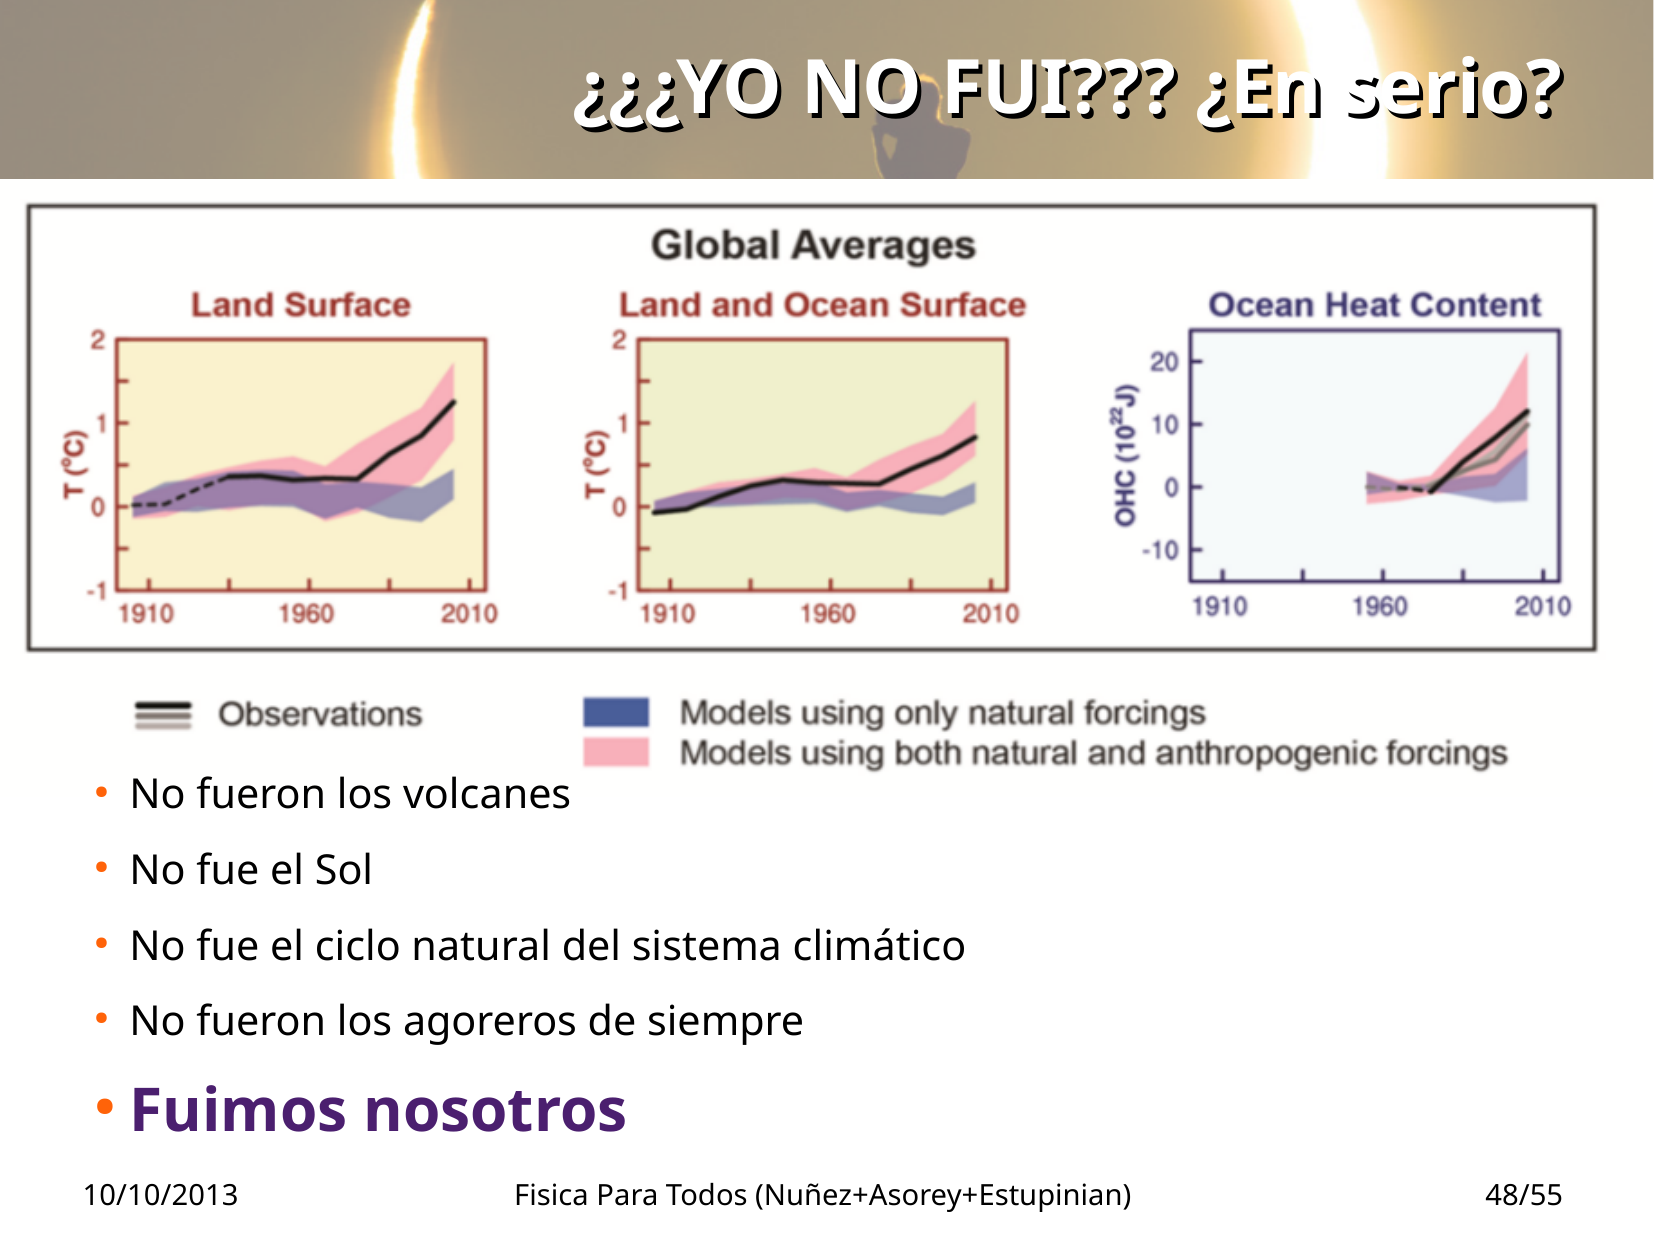

# ¿¿¿YO NO FUI??? ¿En serio?
No fueron los volcanes
No fue el Sol
No fue el ciclo natural del sistema climático
No fueron los agoreros de siempre
Fuimos nosotros
10/10/2013
Fisica Para Todos (Nuñez+Asorey+Estupinian)
48